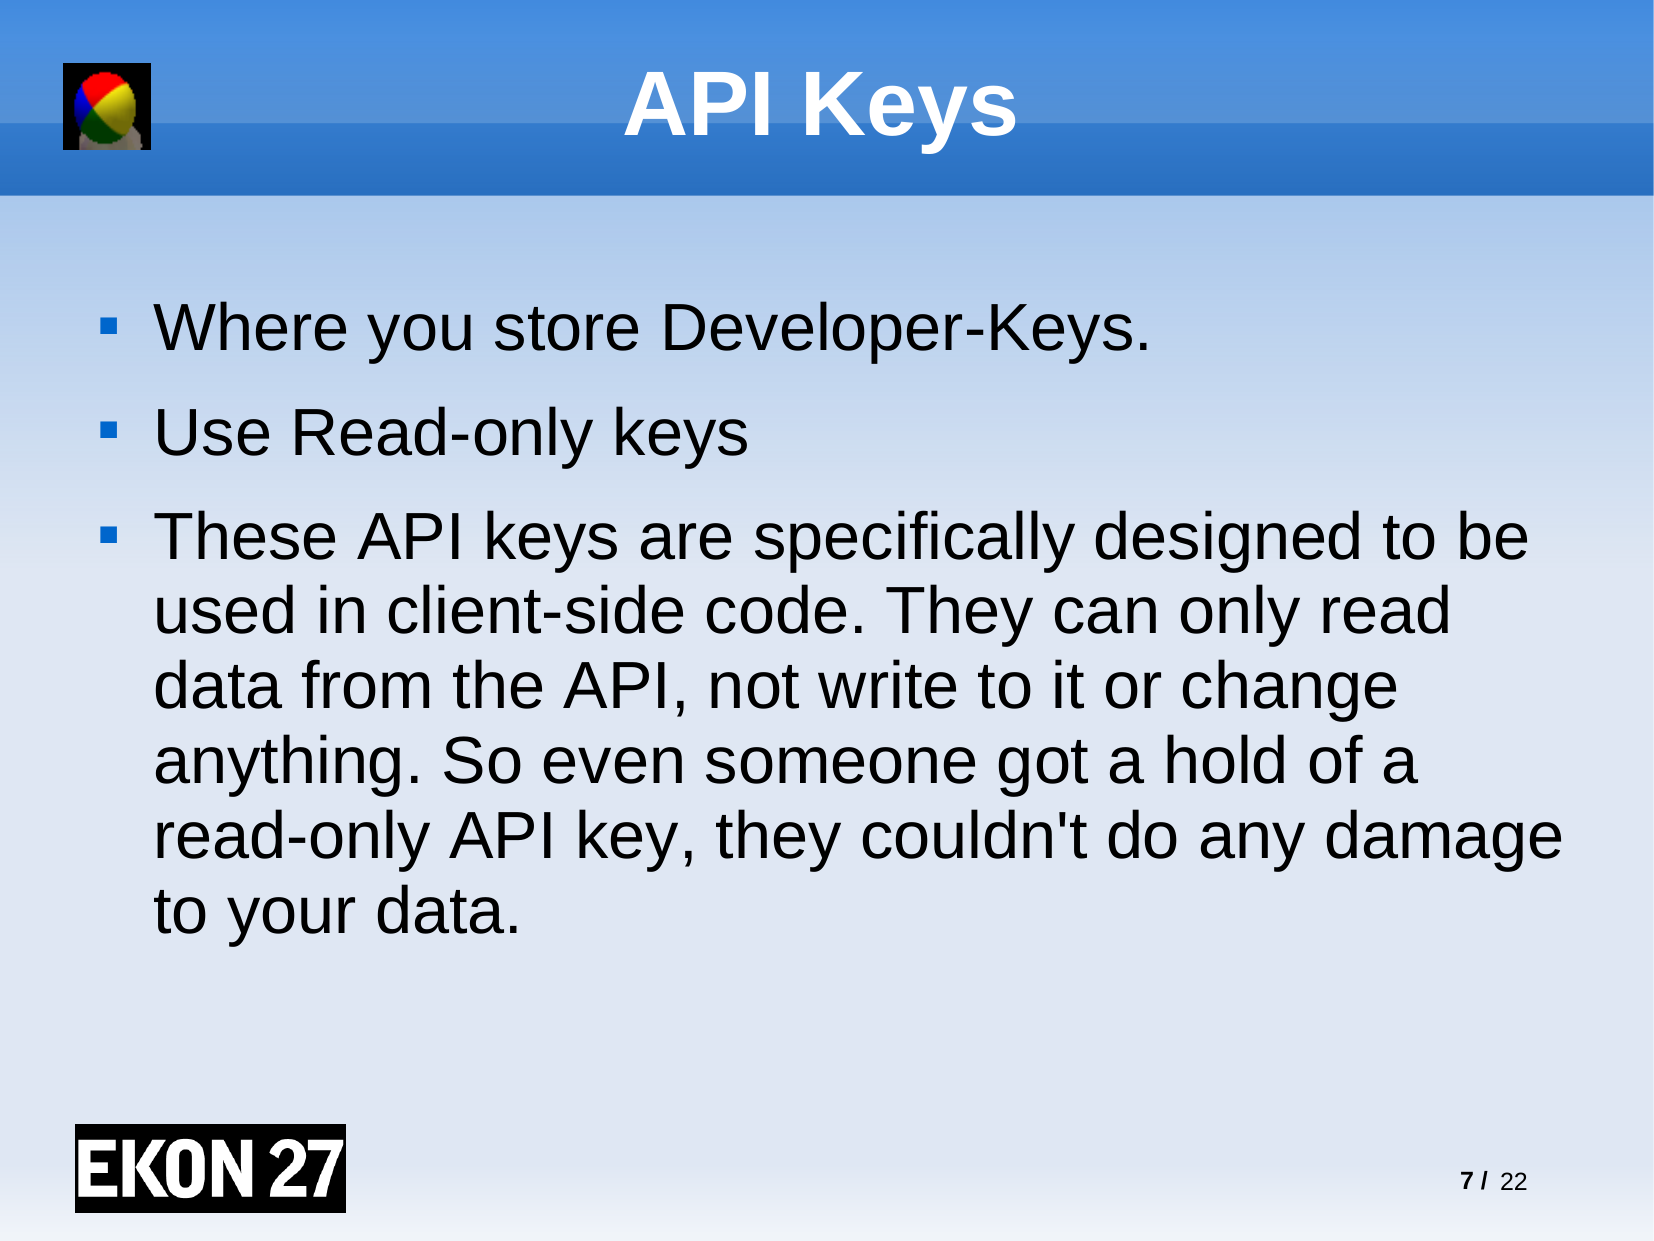

# API Keys
Where you store Developer-Keys.
Use Read-only keys
These API keys are specifically designed to be used in client-side code. They can only read data from the API, not write to it or change anything. So even someone got a hold of a read-only API key, they couldn't do any damage to your data.
7